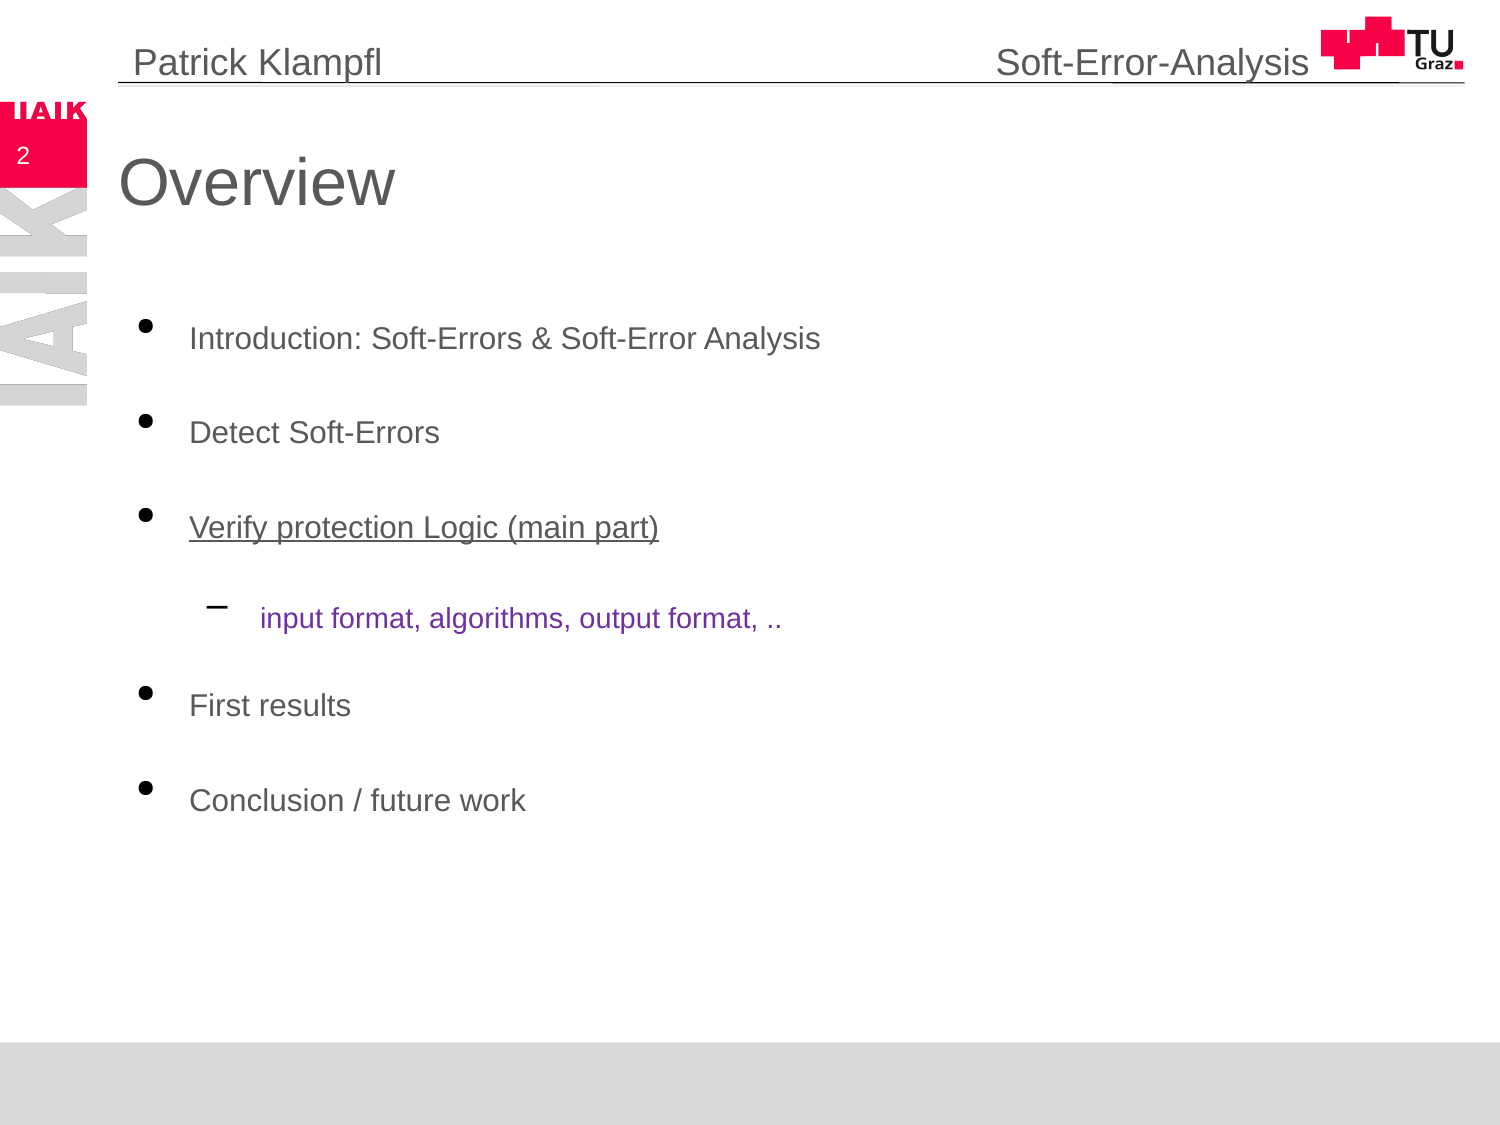

1
# Overview
Introduction: Soft-Errors & Soft-Error Analysis
Detect Soft-Errors
Verify protection Logic (main part)
input format, algorithms, output format, ..
First results
Conclusion / future work